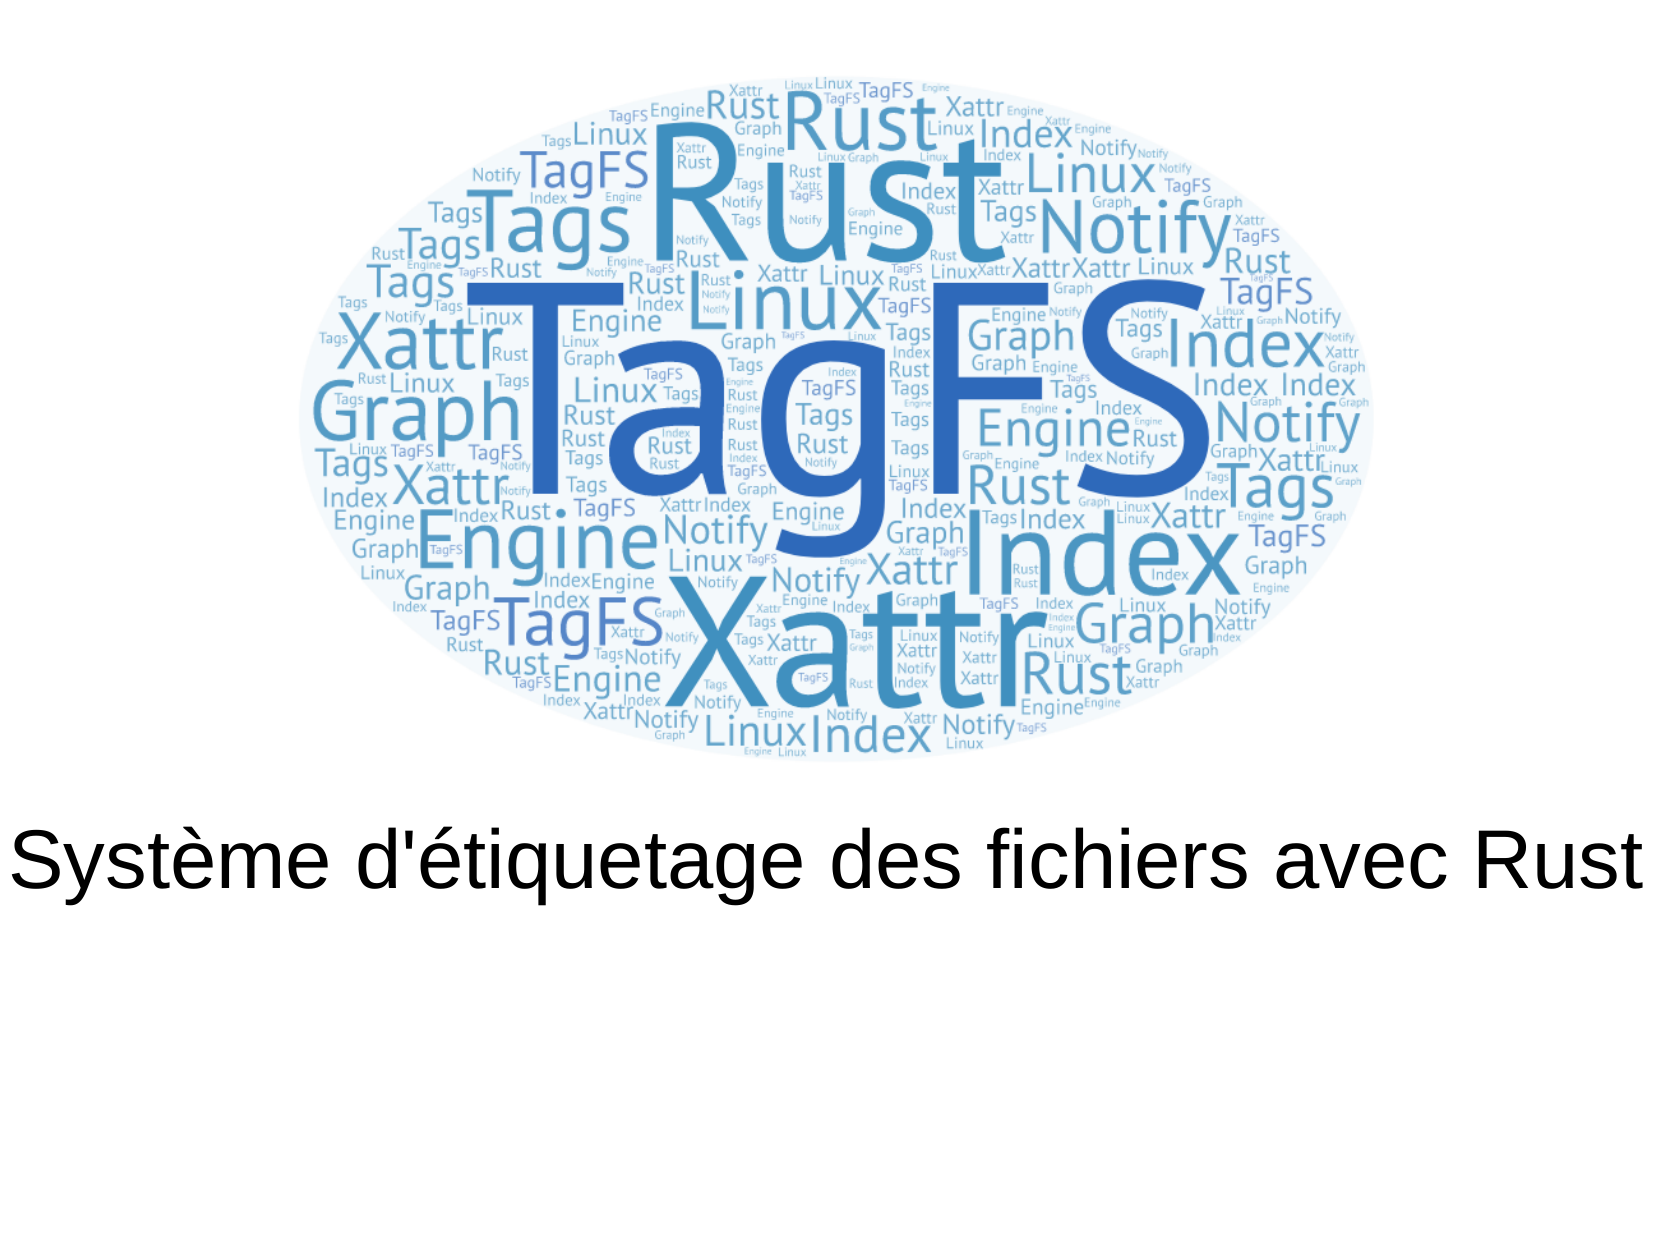

# Système d'étiquetage des fichiers avec Rust